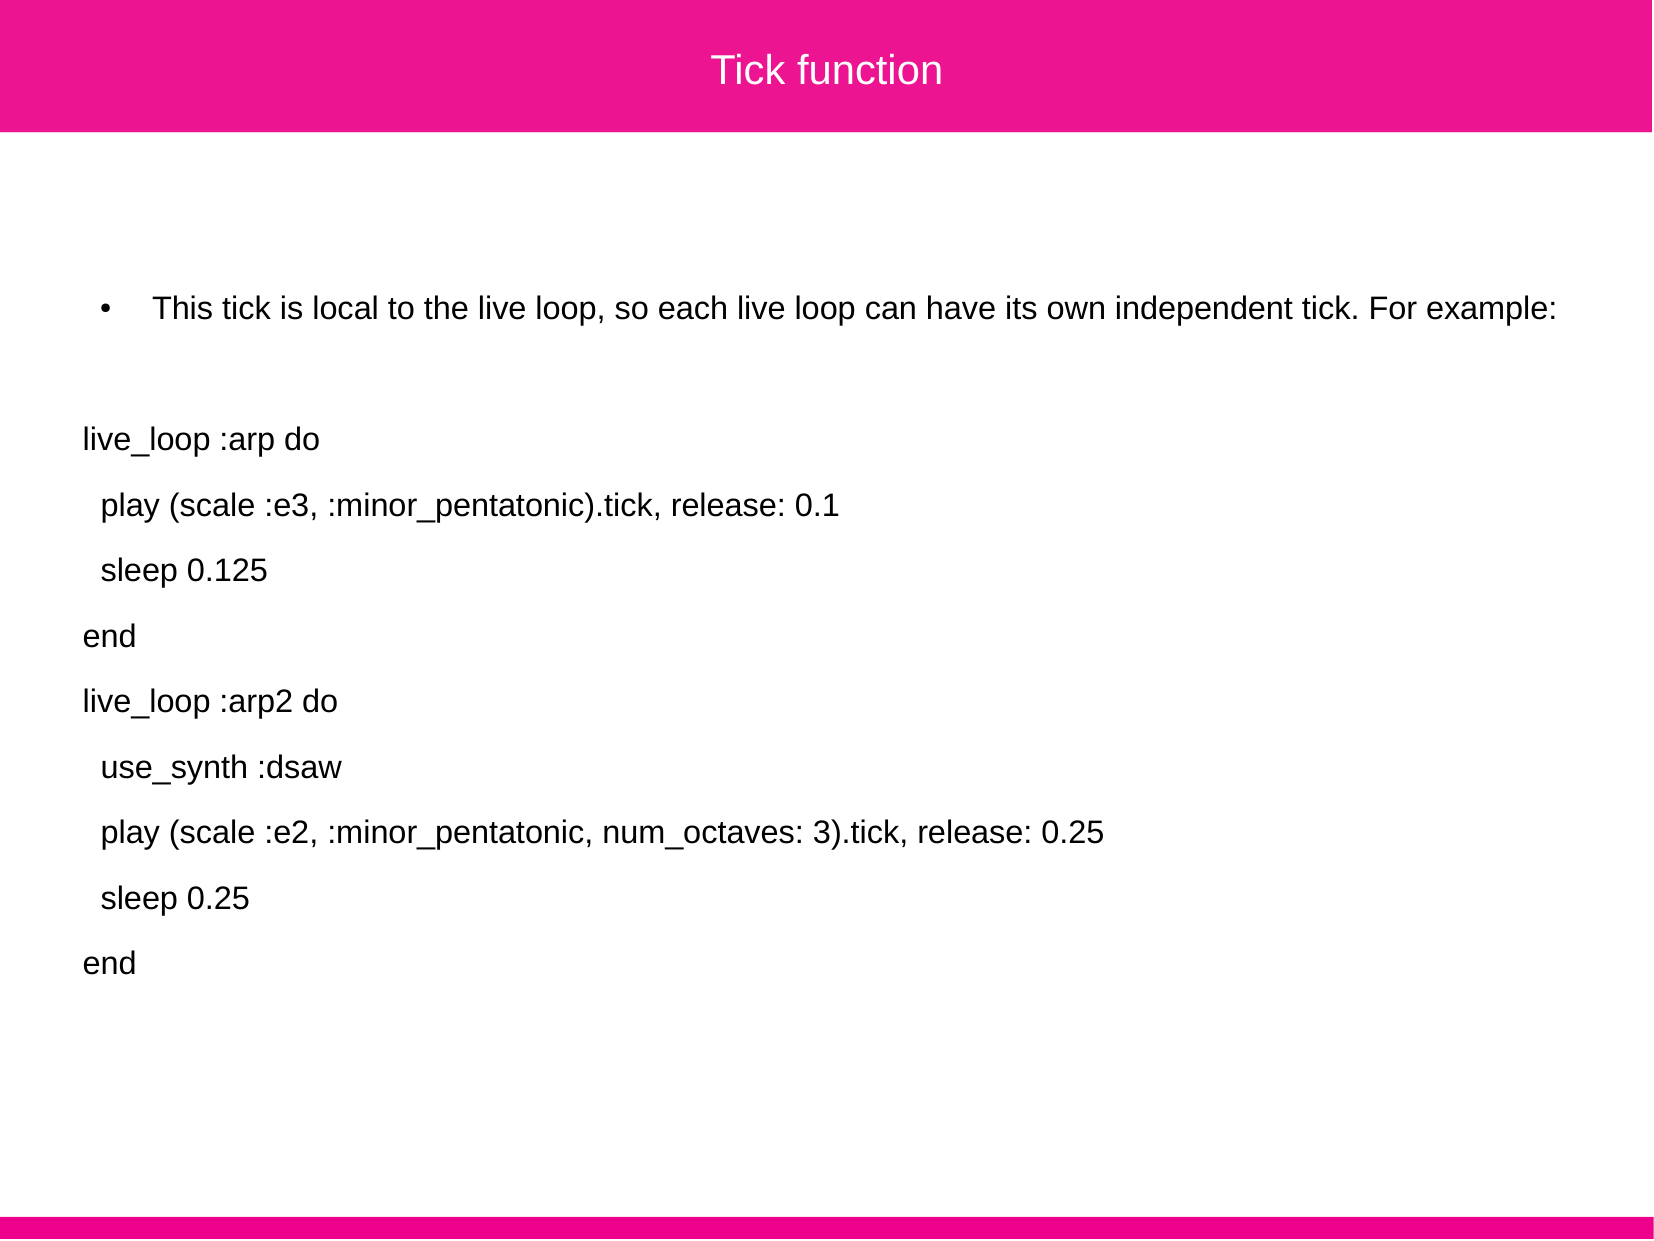

Tick function
# This tick is local to the live loop, so each live loop can have its own independent tick. For example:
live_loop :arp do
 play (scale :e3, :minor_pentatonic).tick, release: 0.1
 sleep 0.125
end
live_loop :arp2 do
 use_synth :dsaw
 play (scale :e2, :minor_pentatonic, num_octaves: 3).tick, release: 0.25
 sleep 0.25
end